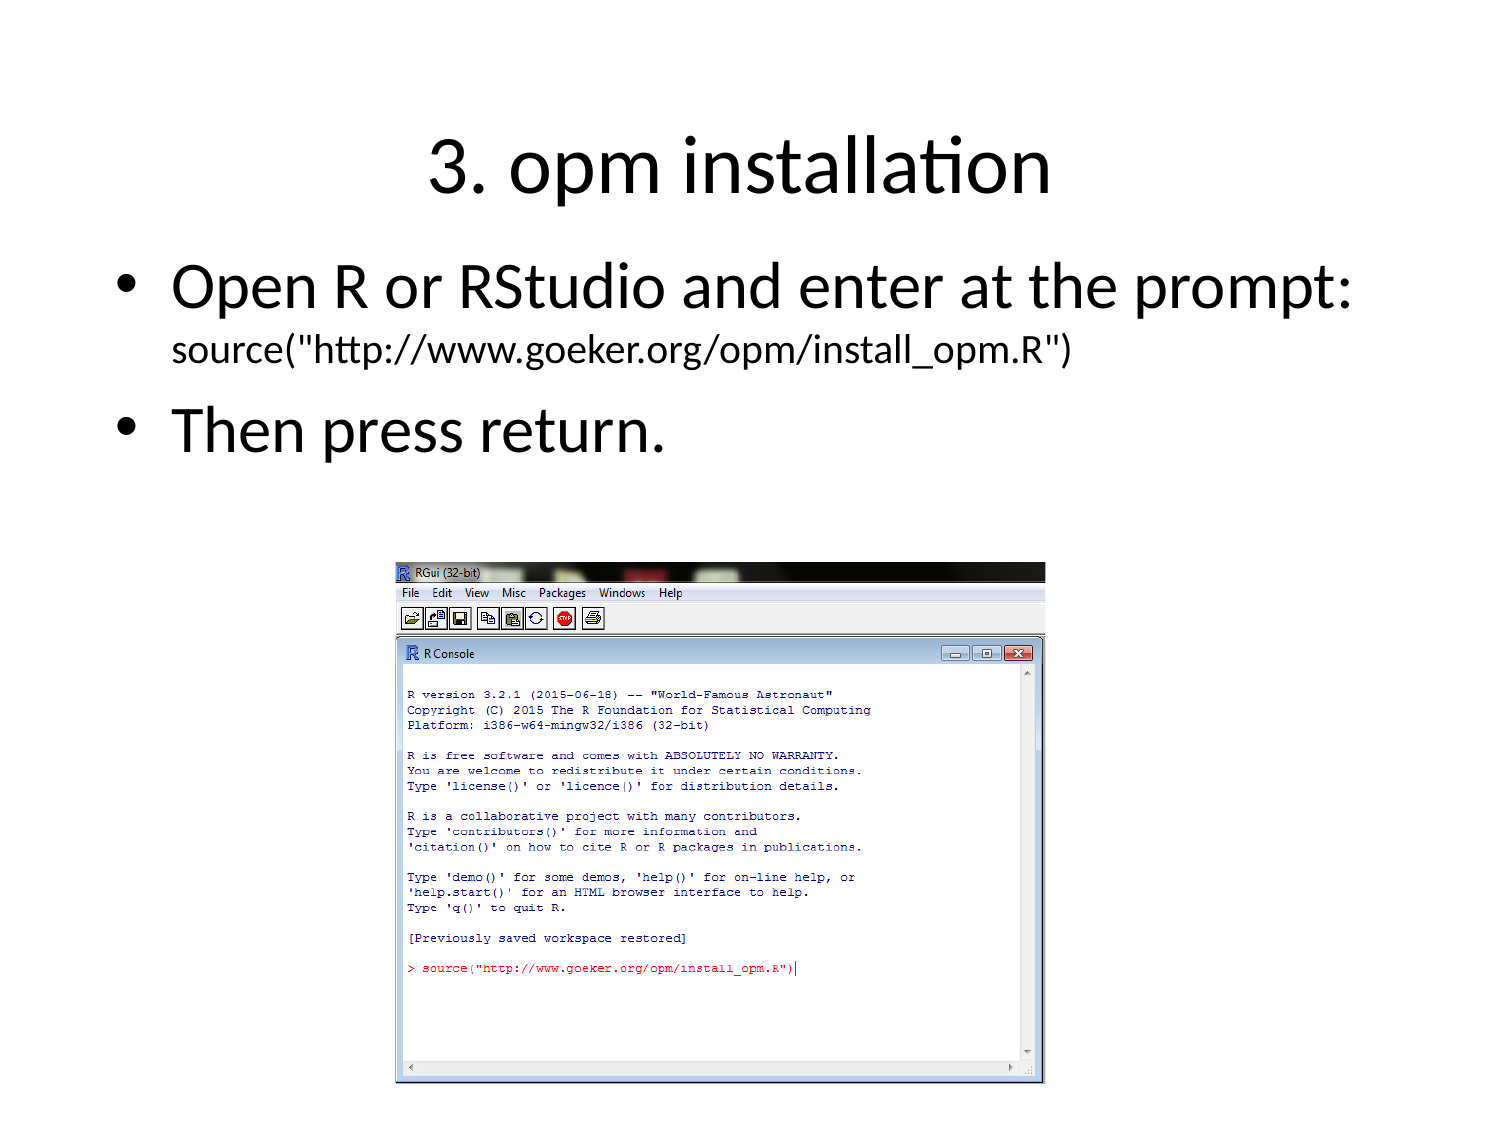

3. opm installation
Open R or RStudio and enter at the prompt: source("http://www.goeker.org/opm/install_opm.R")
Then press return.